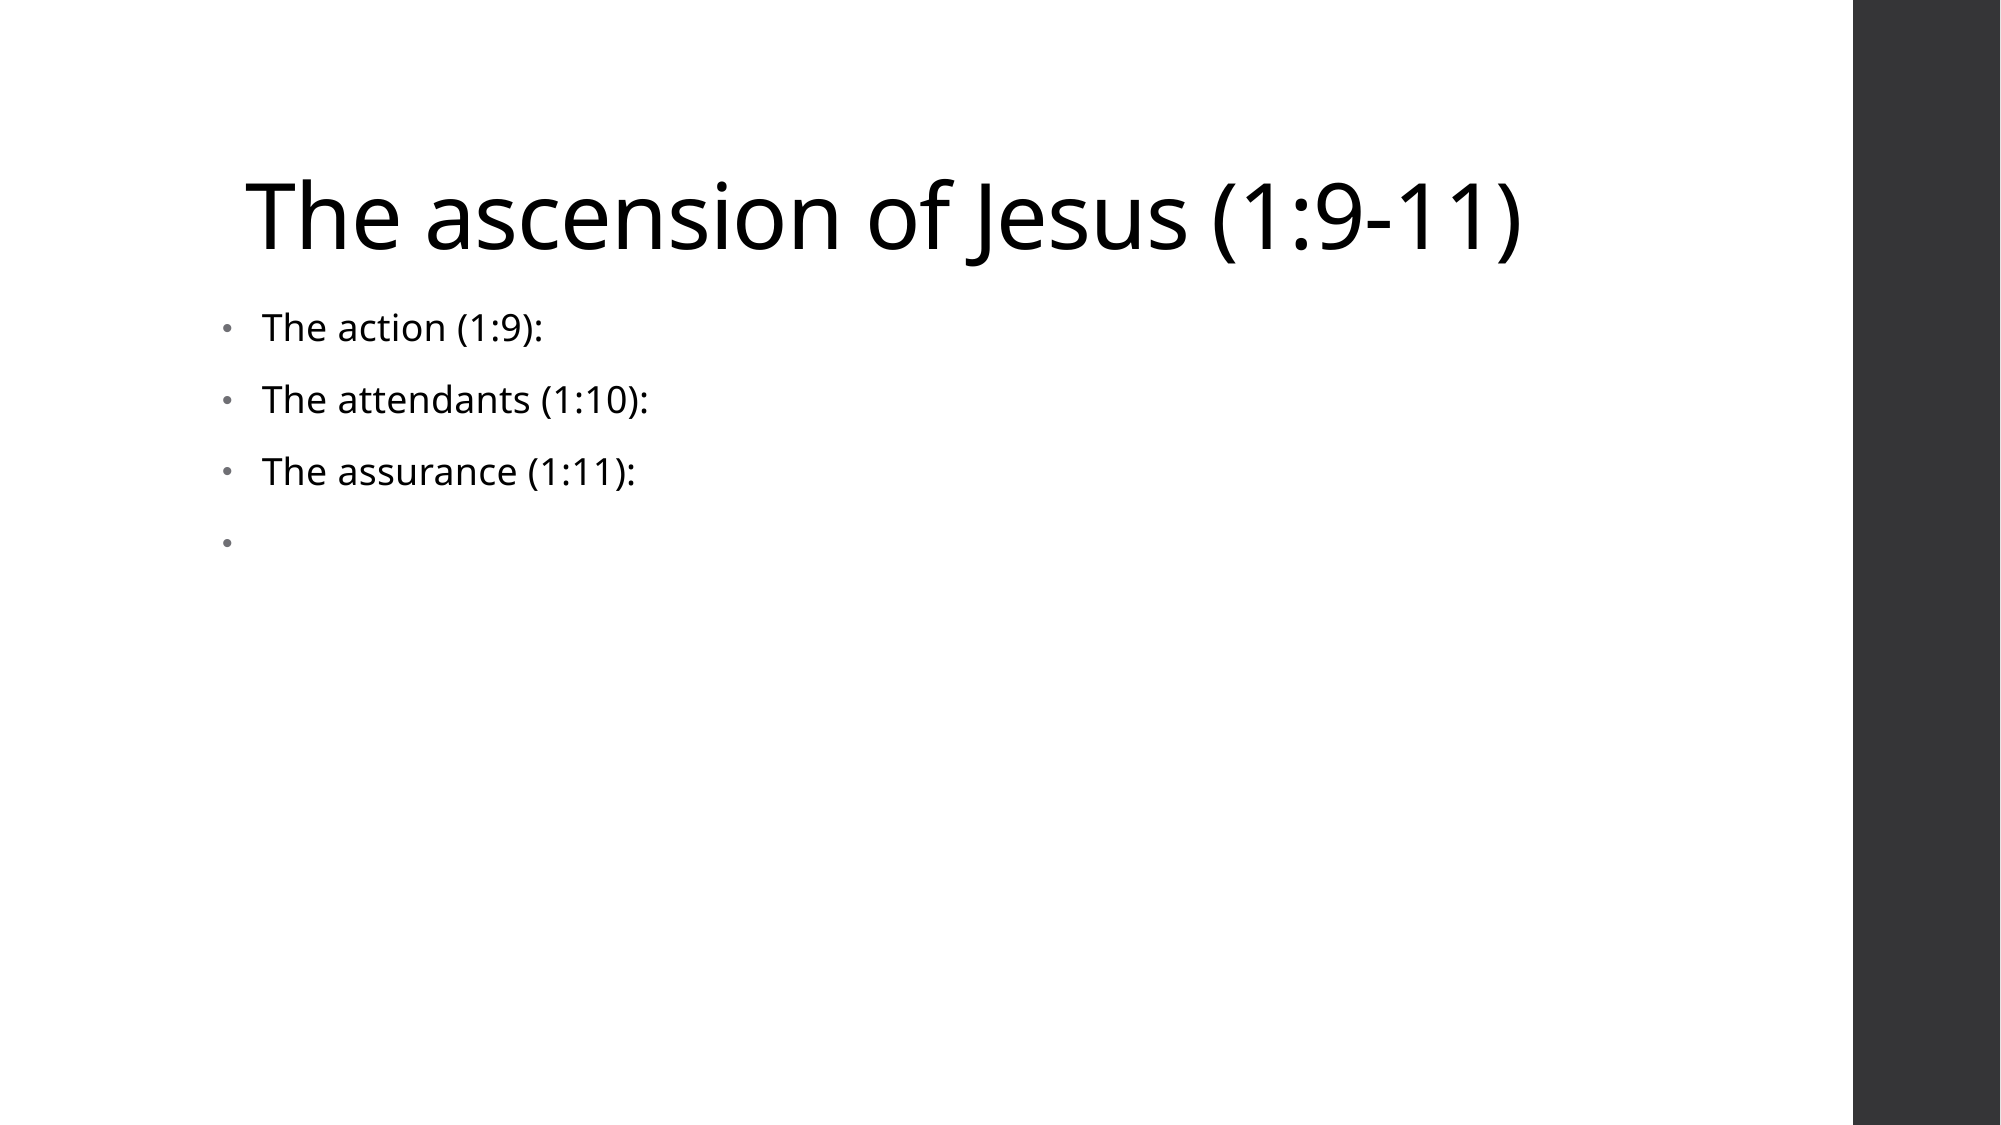

# The ascension of Jesus (1:9-11)
 The action (1:9):
 The attendants (1:10):
 The assurance (1:11):